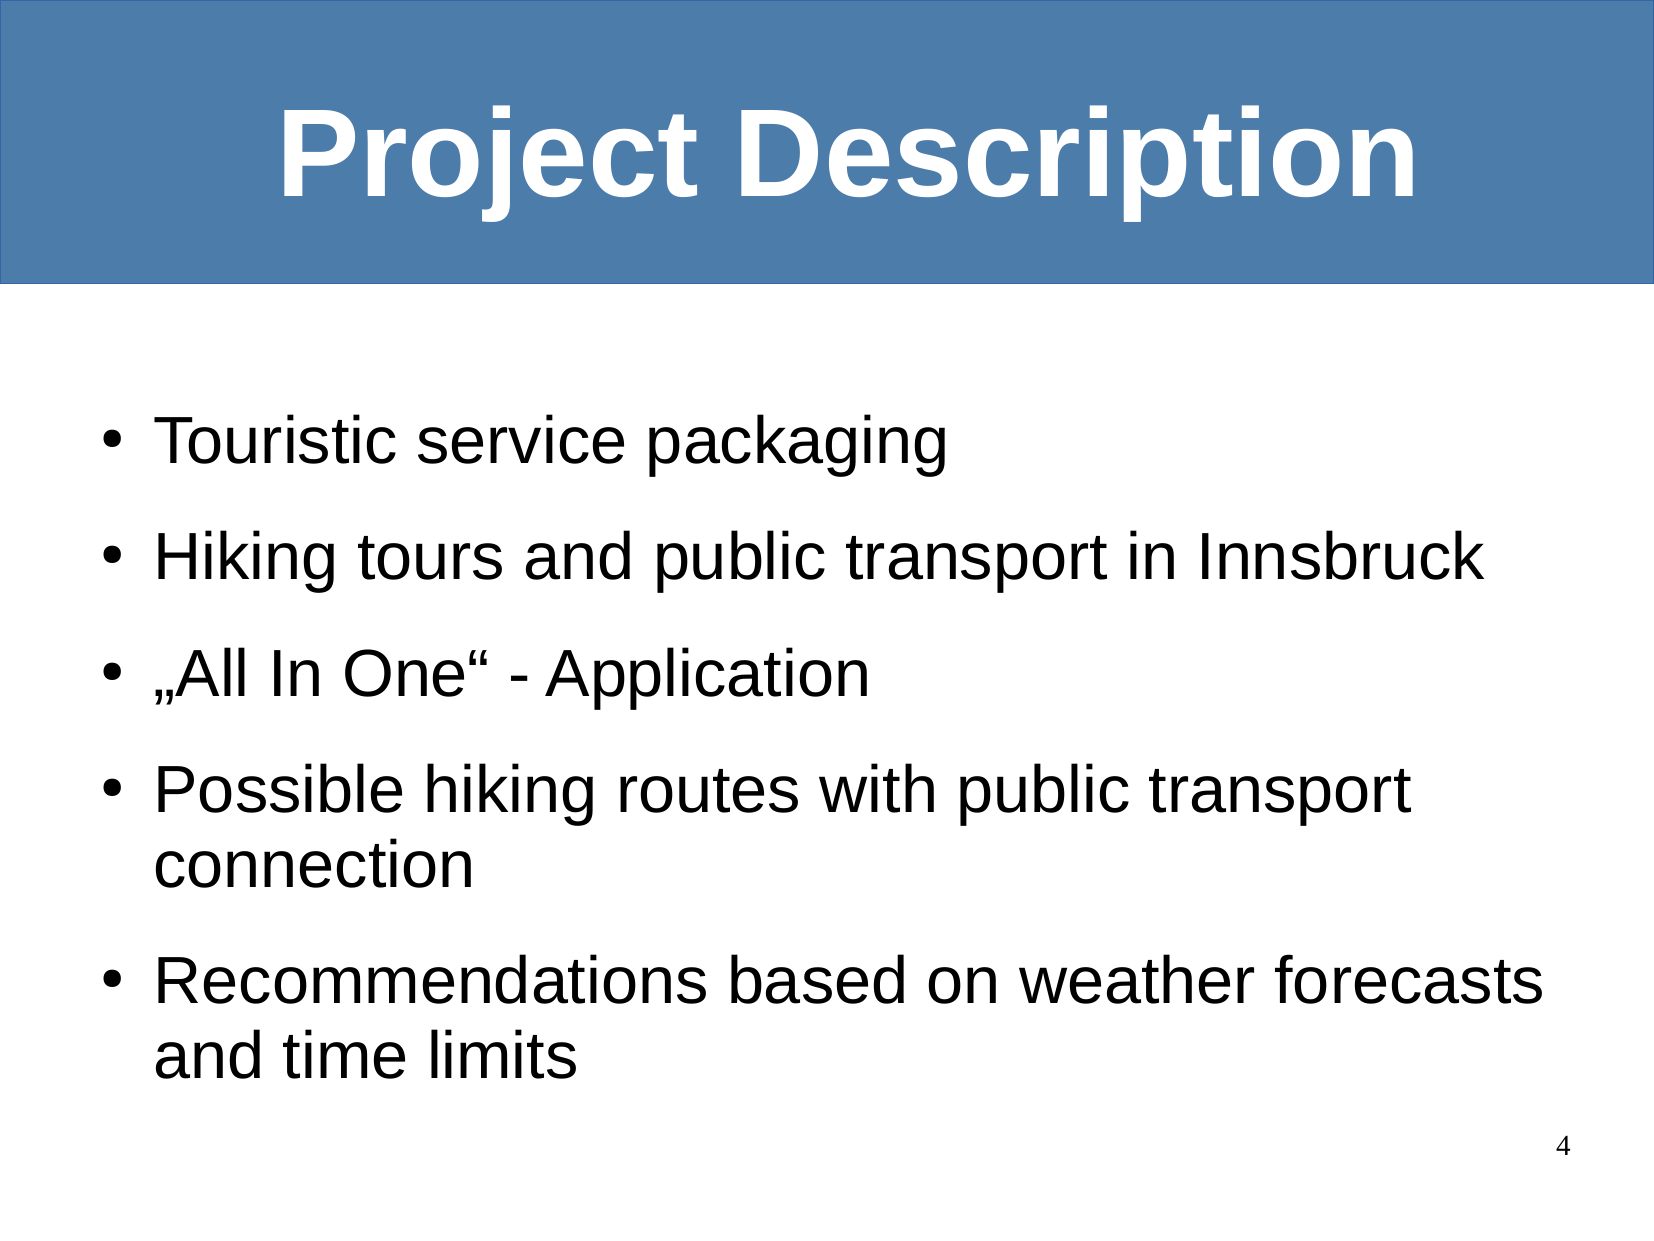

# Project Description
Touristic service packaging
Hiking tours and public transport in Innsbruck
„All In One“ - Application
Possible hiking routes with public transport connection
Recommendations based on weather forecasts and time limits
4